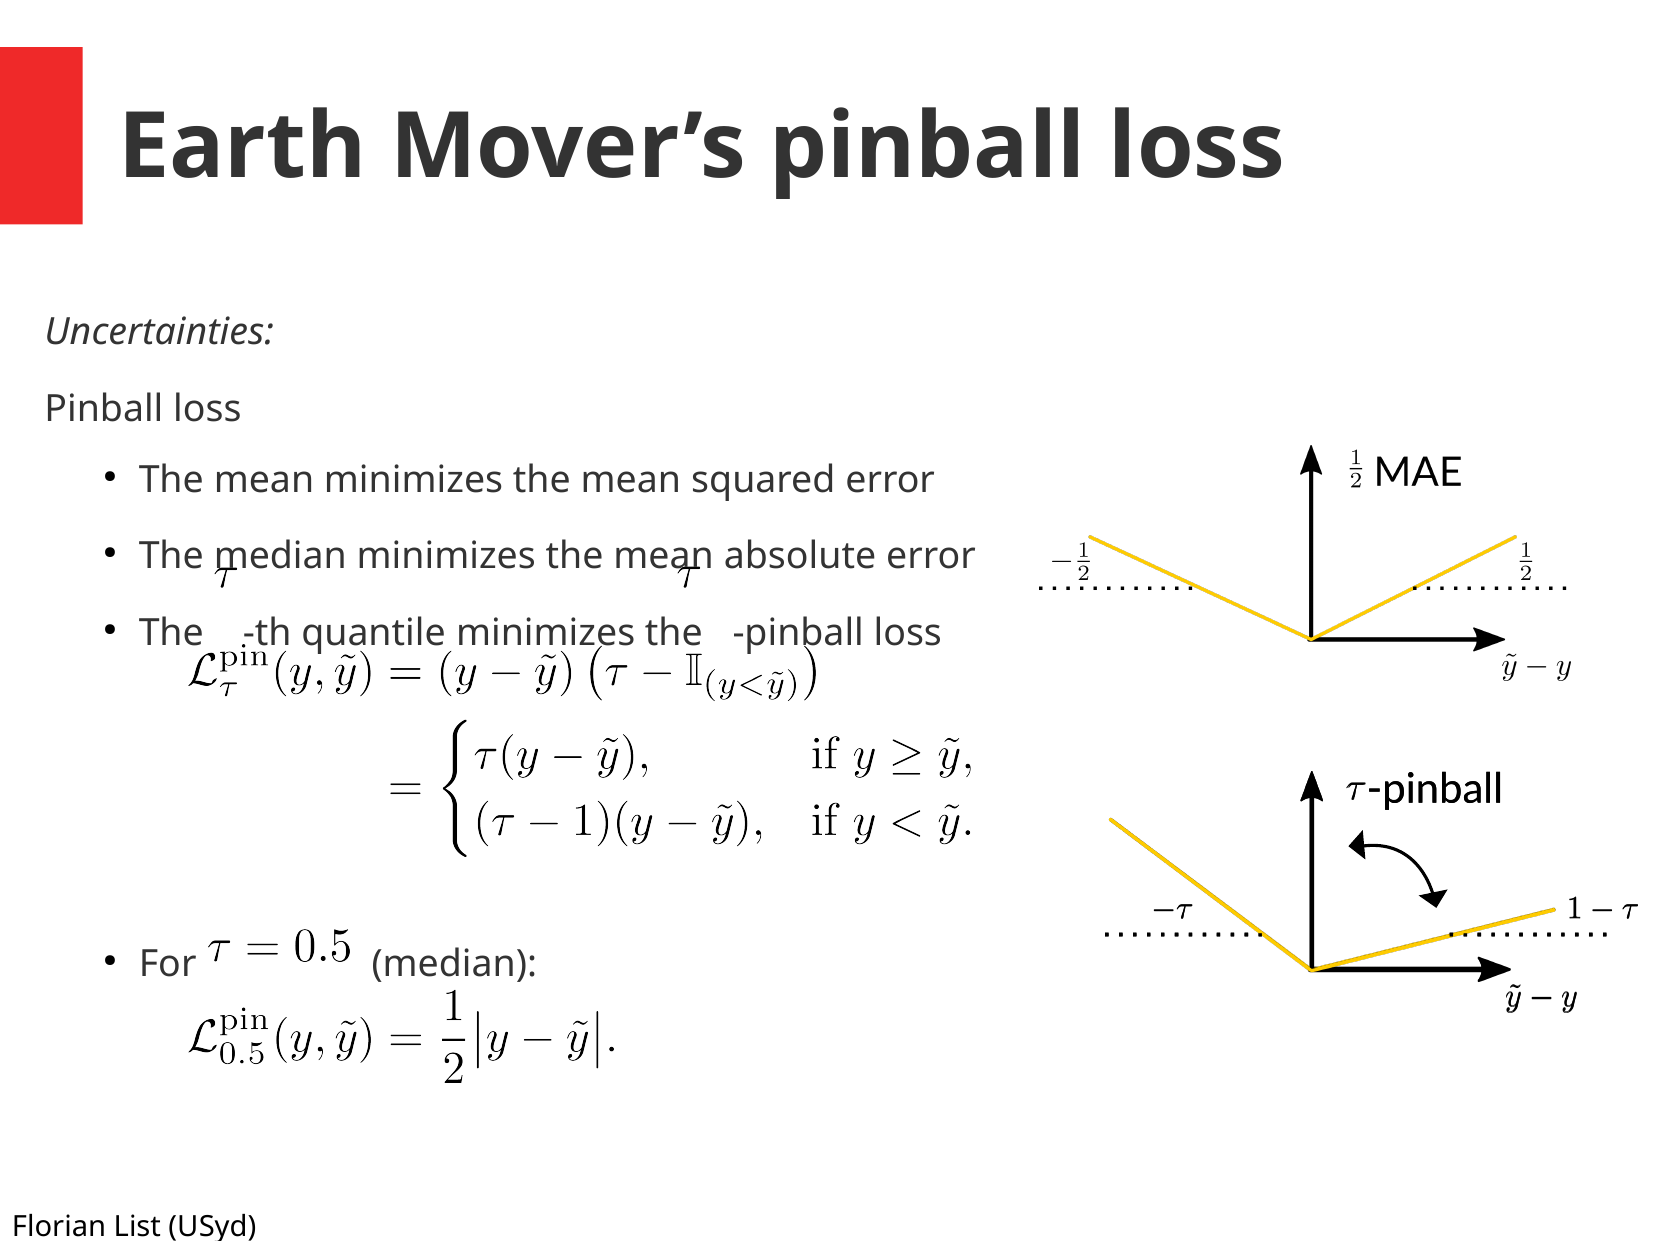

# Earth Mover’s pinball loss
Uncertainties:
Pinball loss
The mean minimizes the mean squared error
The median minimizes the mean absolute error
The -th quantile minimizes the -pinball loss
For (median):